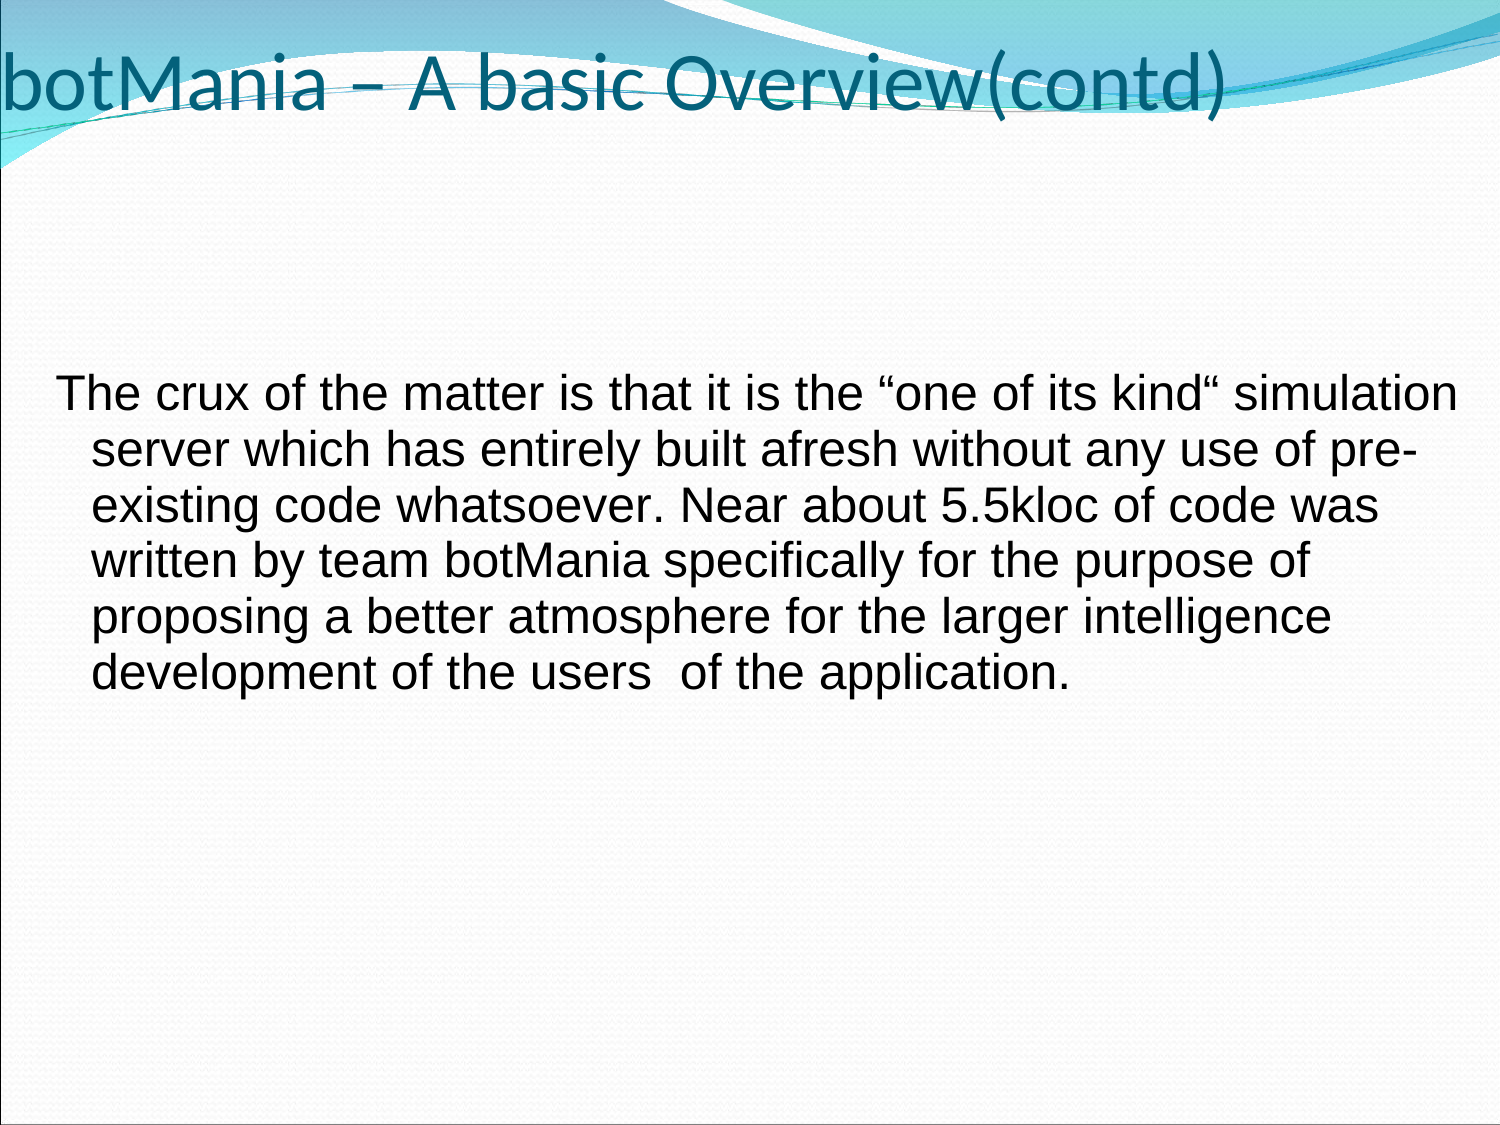

botMania – A basic Overview(contd)
The crux of the matter is that it is the “one of its kind“ simulation server which has entirely built afresh without any use of pre-existing code whatsoever. Near about 5.5kloc of code was written by team botMania specifically for the purpose of proposing a better atmosphere for the larger intelligence development of the users of the application.